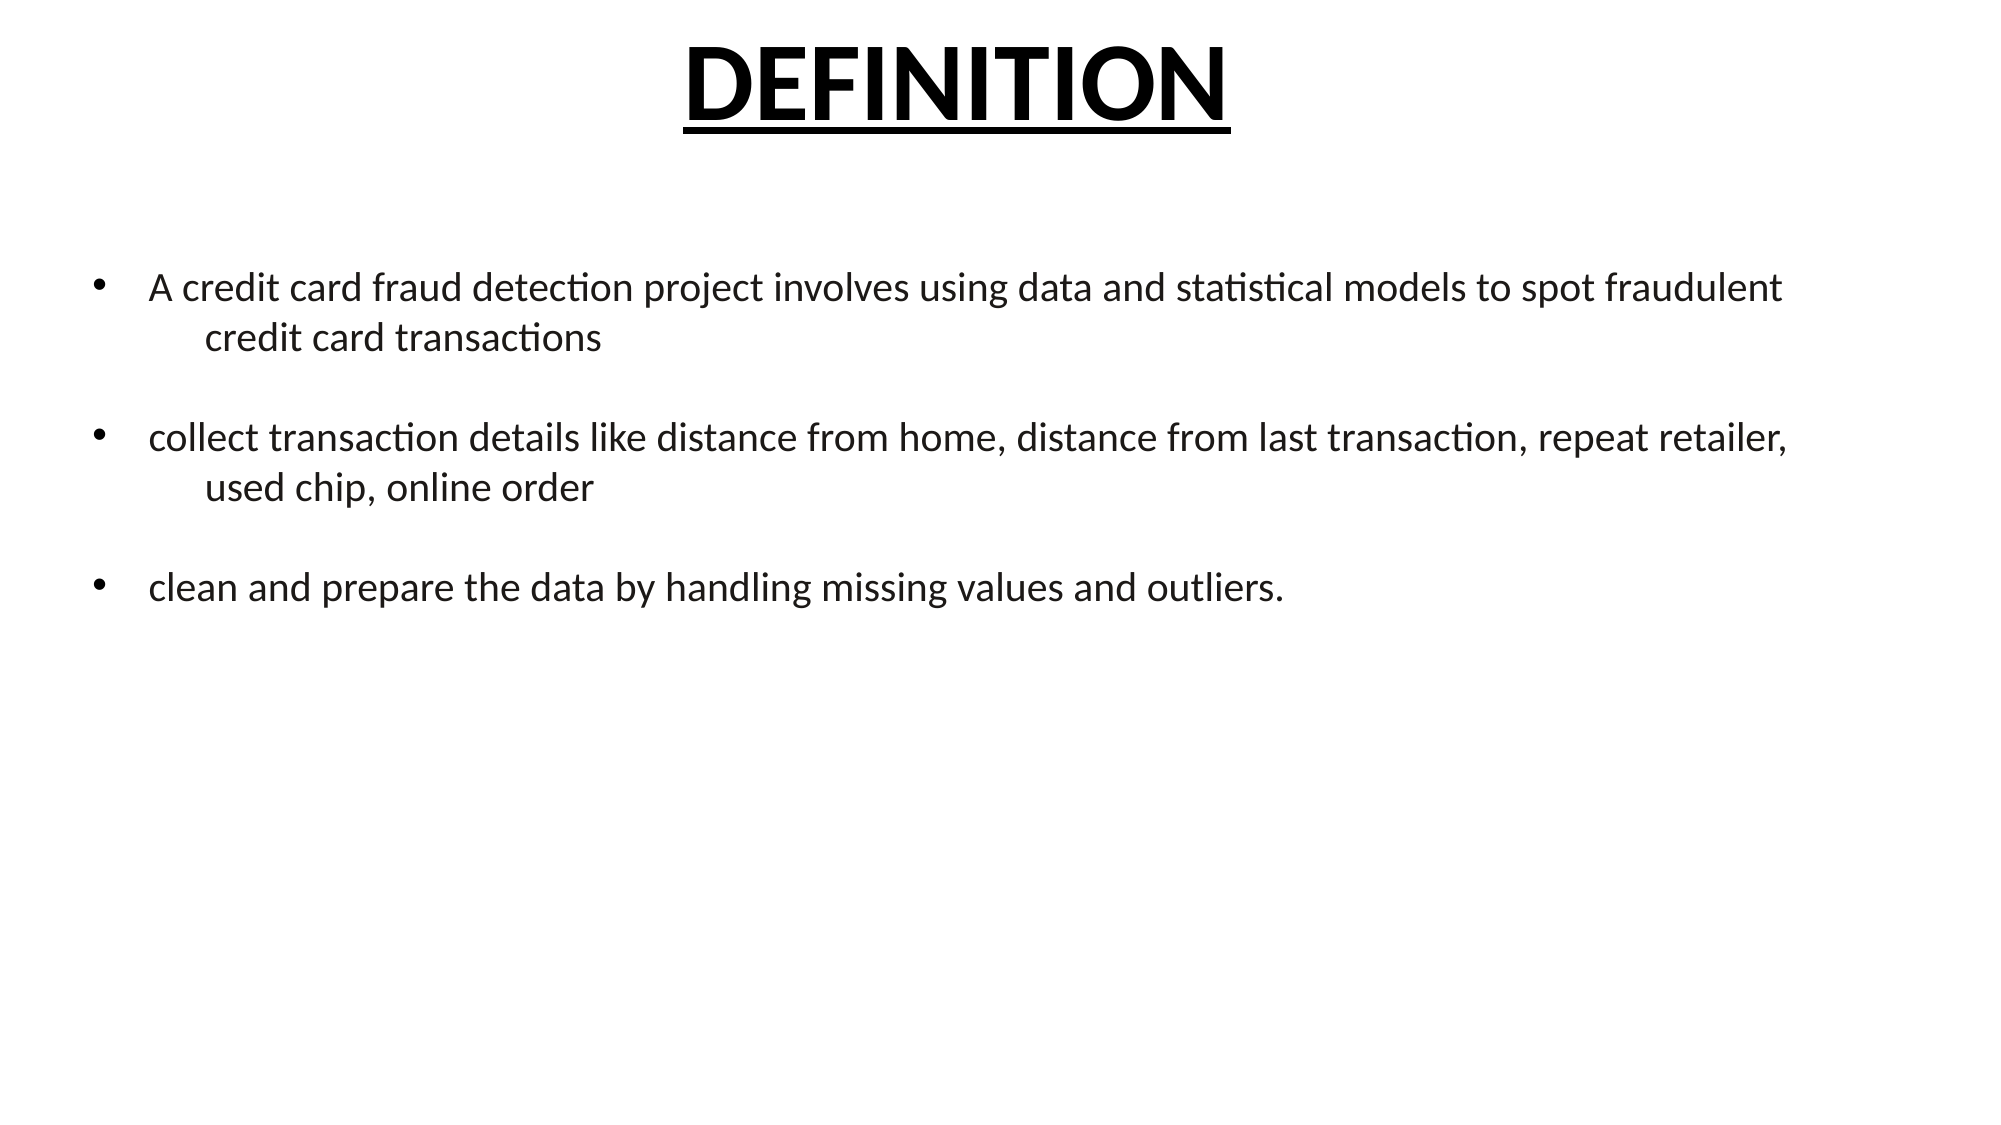

DEFINITION
A credit card fraud detection project involves using data and statistical models to spot fraudulent credit card transactions
collect transaction details like distance from home, distance from last transaction, repeat retailer, used chip, online order
clean and prepare the data by handling missing values and outliers.